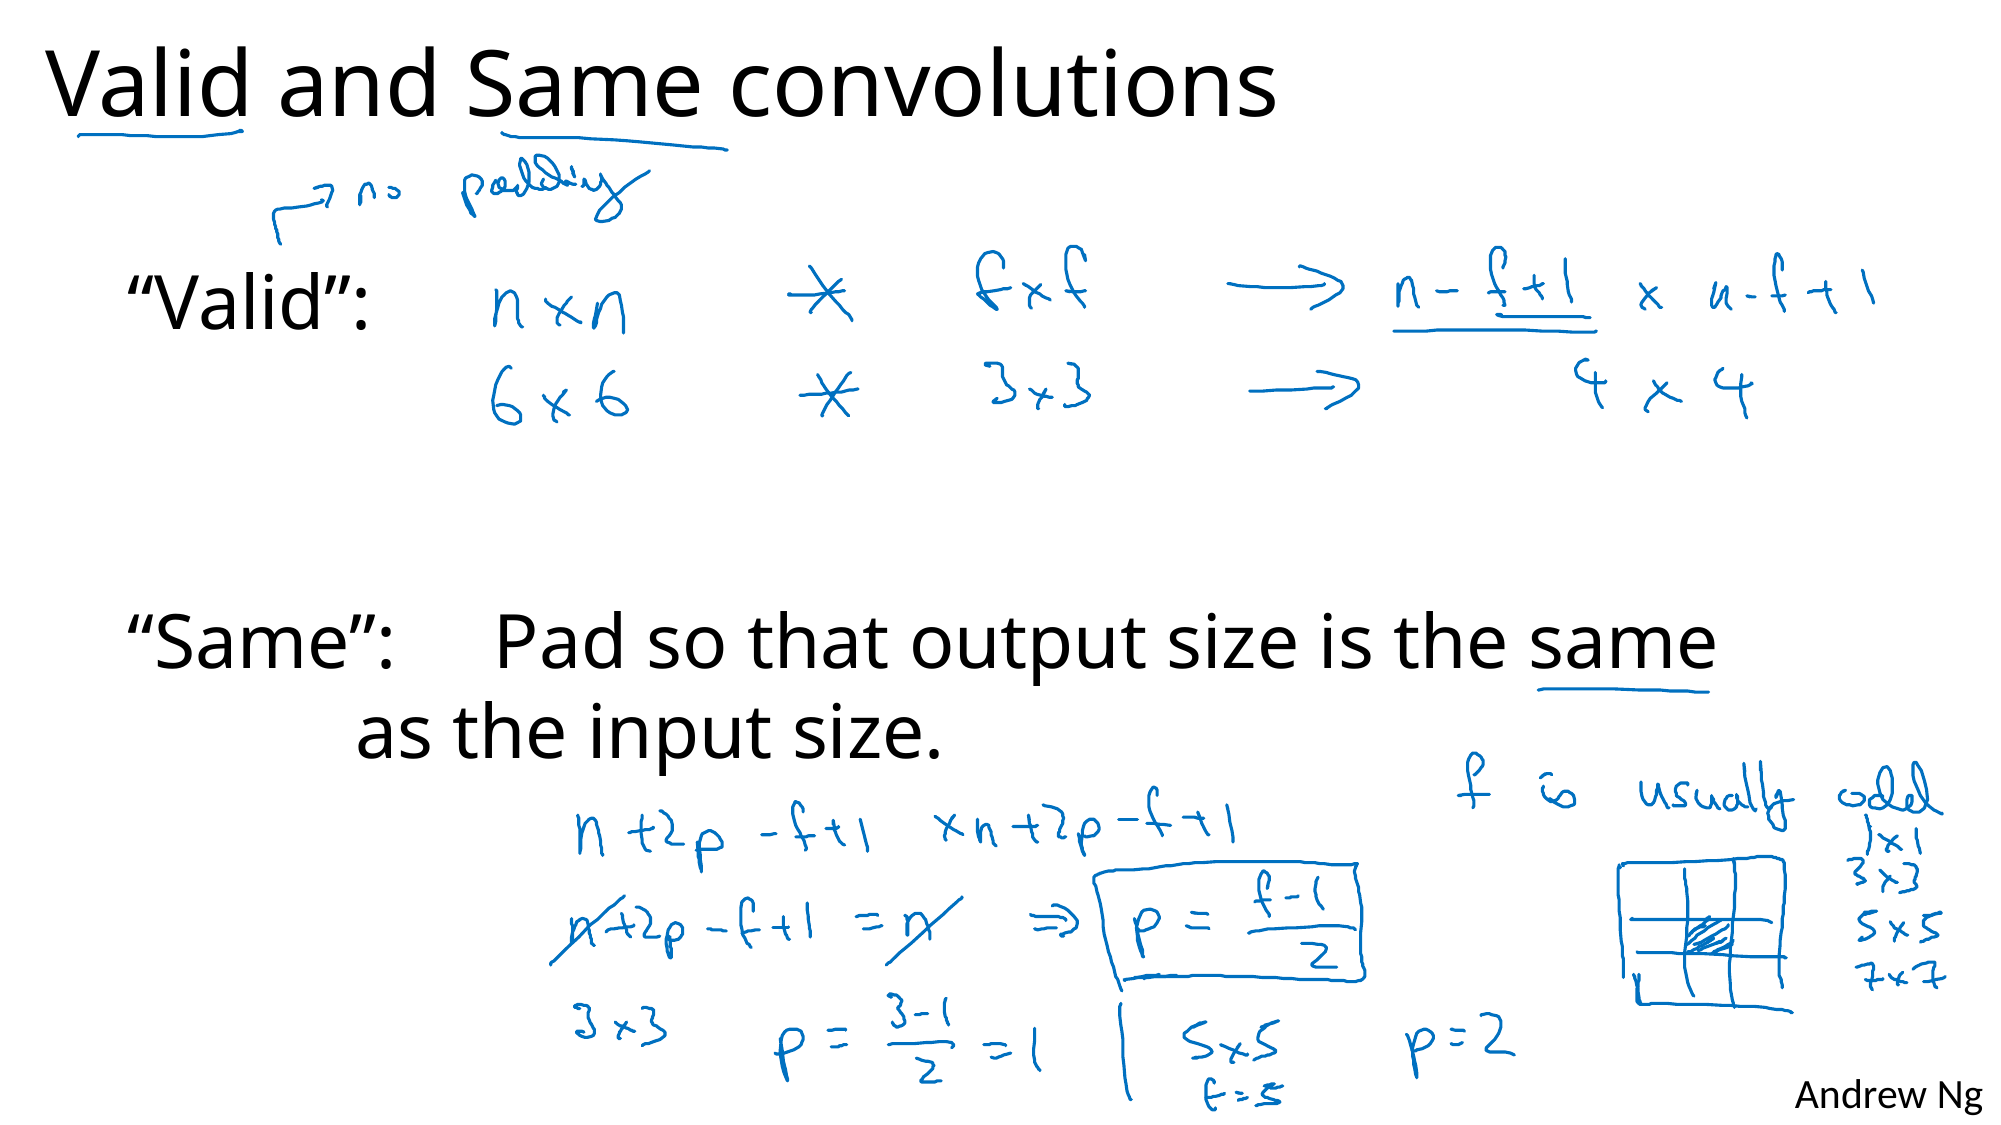

# Valid and Same convolutions
“Valid”:
“Same”: Pad so that output size is the same 			 as the input size.